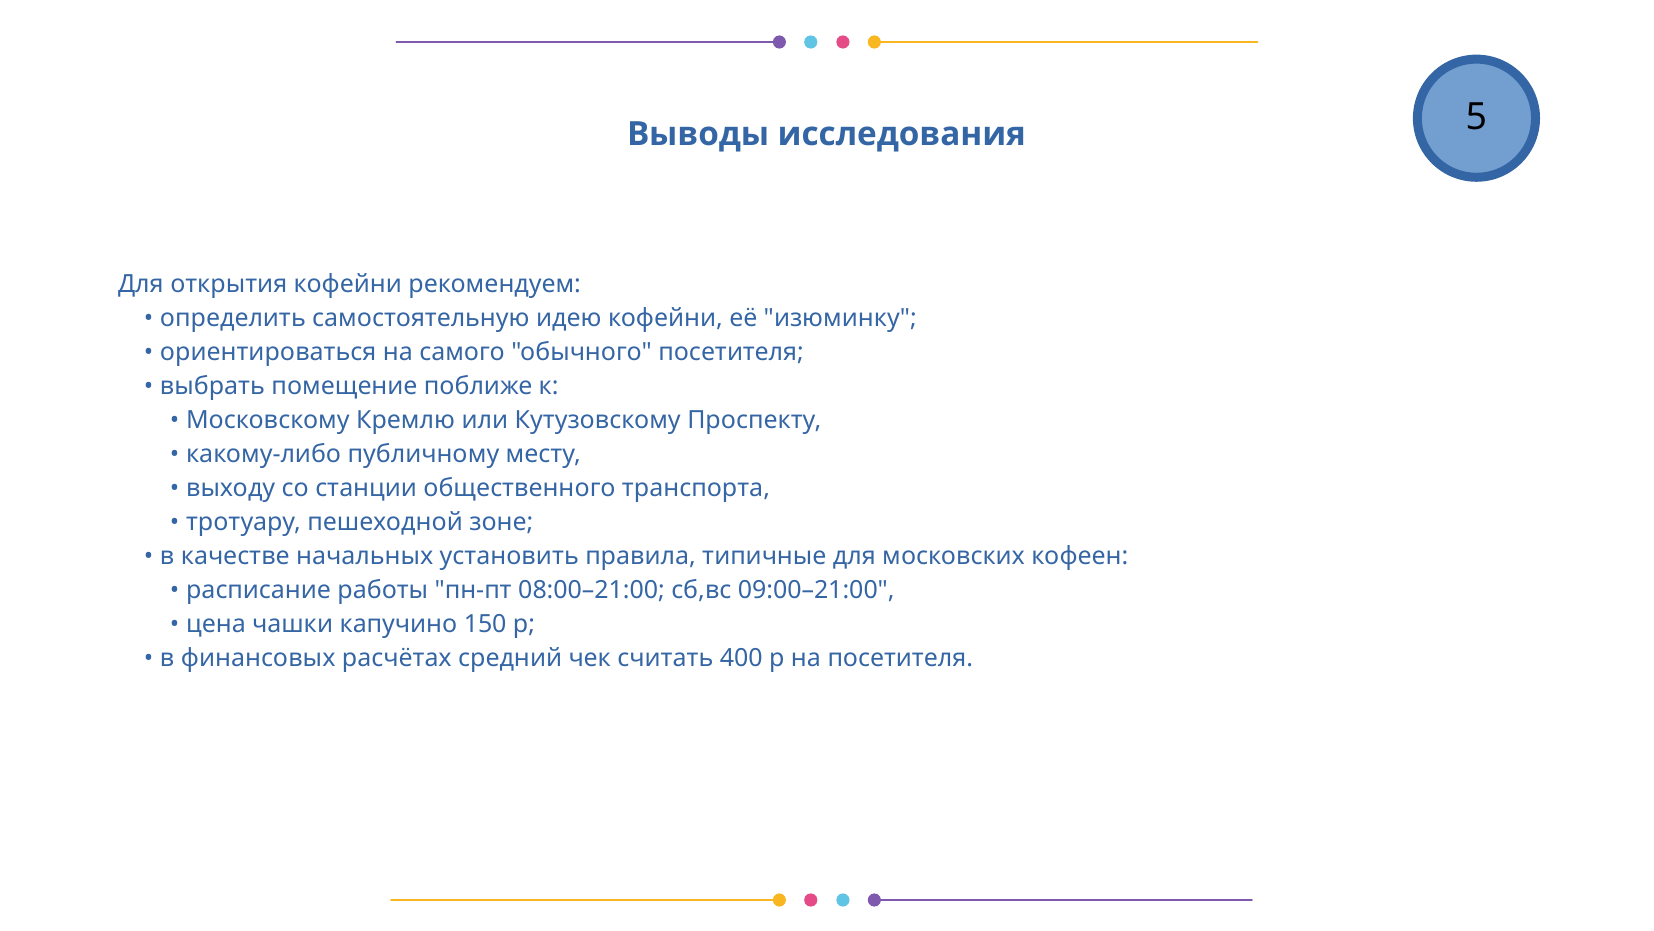

# Выводы исследования
Для открытия кофейни рекомендуем:
 • определить самостоятельную идею кофейни, её "изюминку";
 • ориентироваться на самого "обычного" посетителя;
 • выбрать помещение поближе к:
 • Московскому Кремлю или Кутузовскому Проспекту,
 • какому-либо публичному месту,
 • выходу со станции общественного транспорта,
 • тротуару, пешеходной зоне;
 • в качестве начальных установить правила, типичные для московских кофеен:
 • расписание работы "пн-пт 08:00–21:00; сб,вс 09:00–21:00",
 • цена чашки капучино 150 р;
 • в финансовых расчётах средний чек считать 400 р на посетителя.